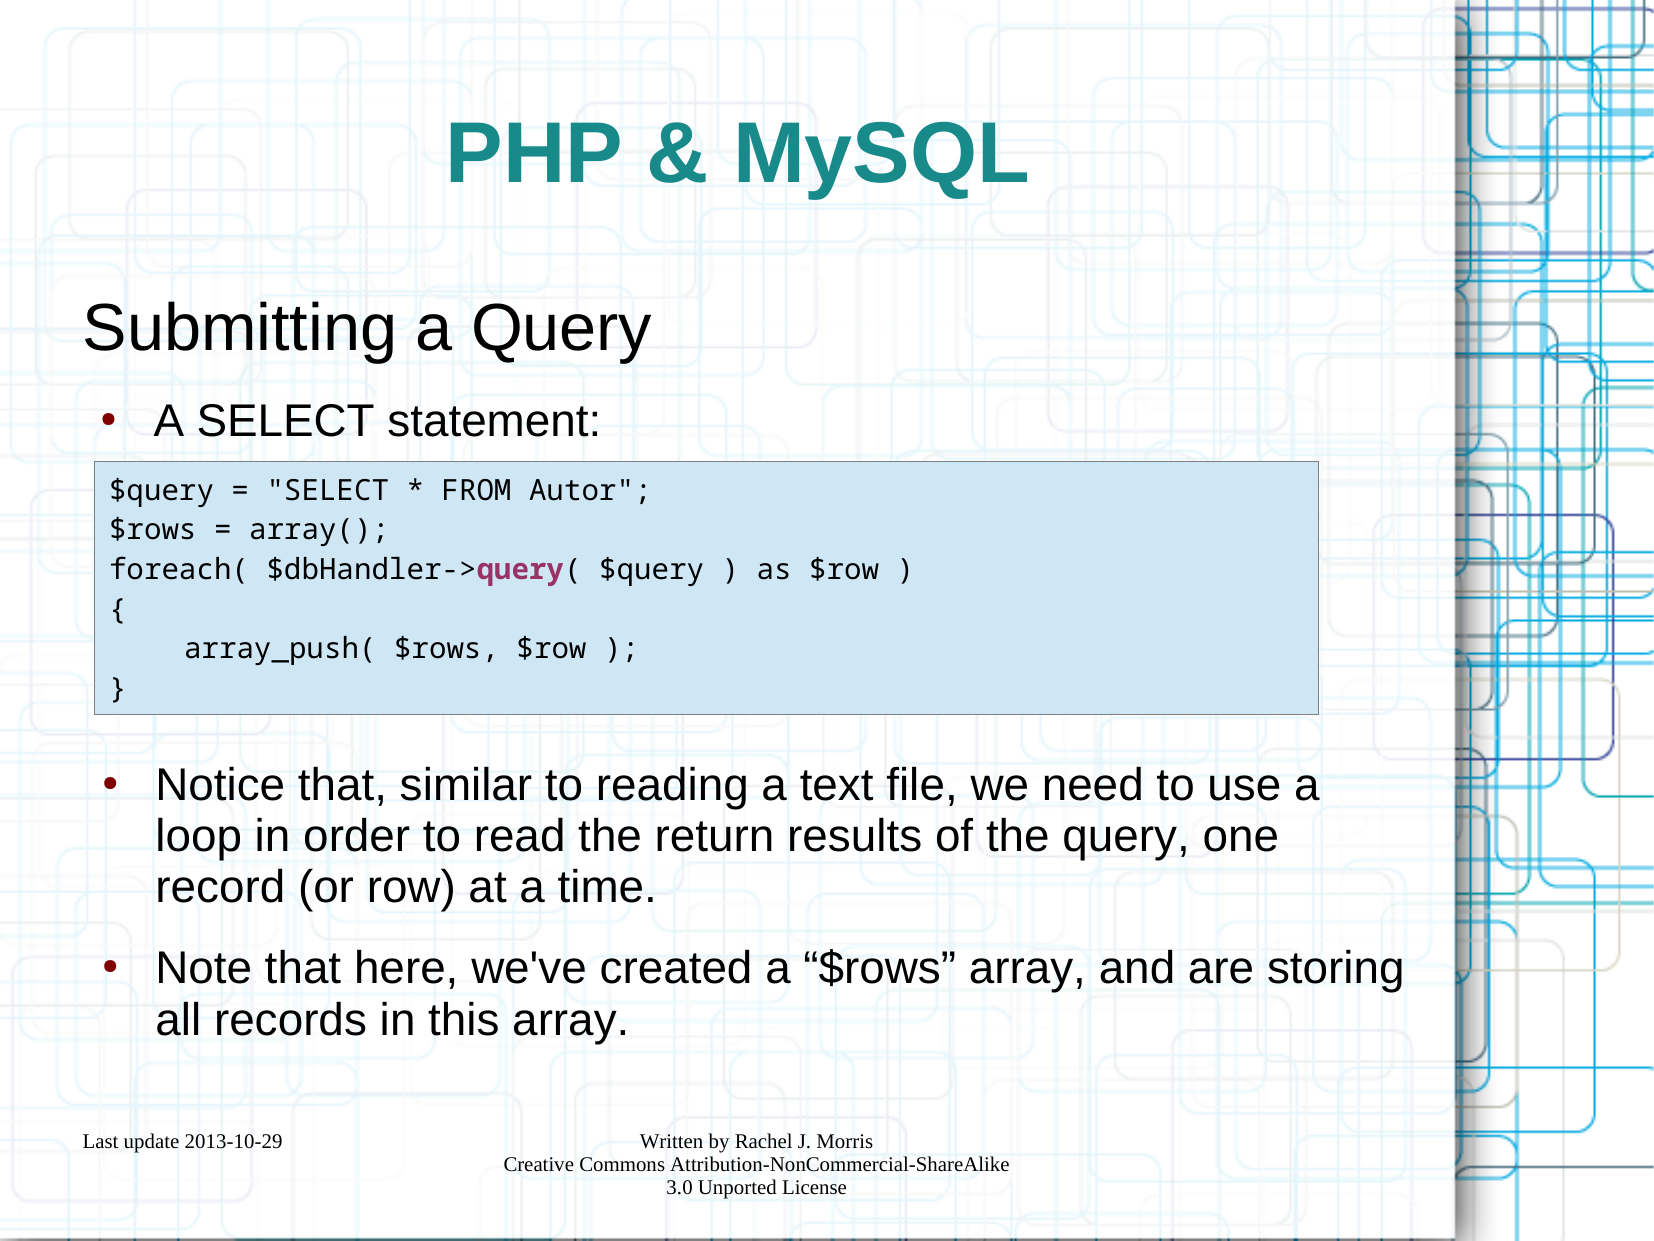

# PHP & MySQL
Submitting a Query
A SELECT statement:
$query = "SELECT * FROM Autor";
$rows = array();
foreach( $dbHandler->query( $query ) as $row )
{
	array_push( $rows, $row );
}
Notice that, similar to reading a text file, we need to use a loop in order to read the return results of the query, one record (or row) at a time.
Note that here, we've created a “$rows” array, and are storing all records in this array.